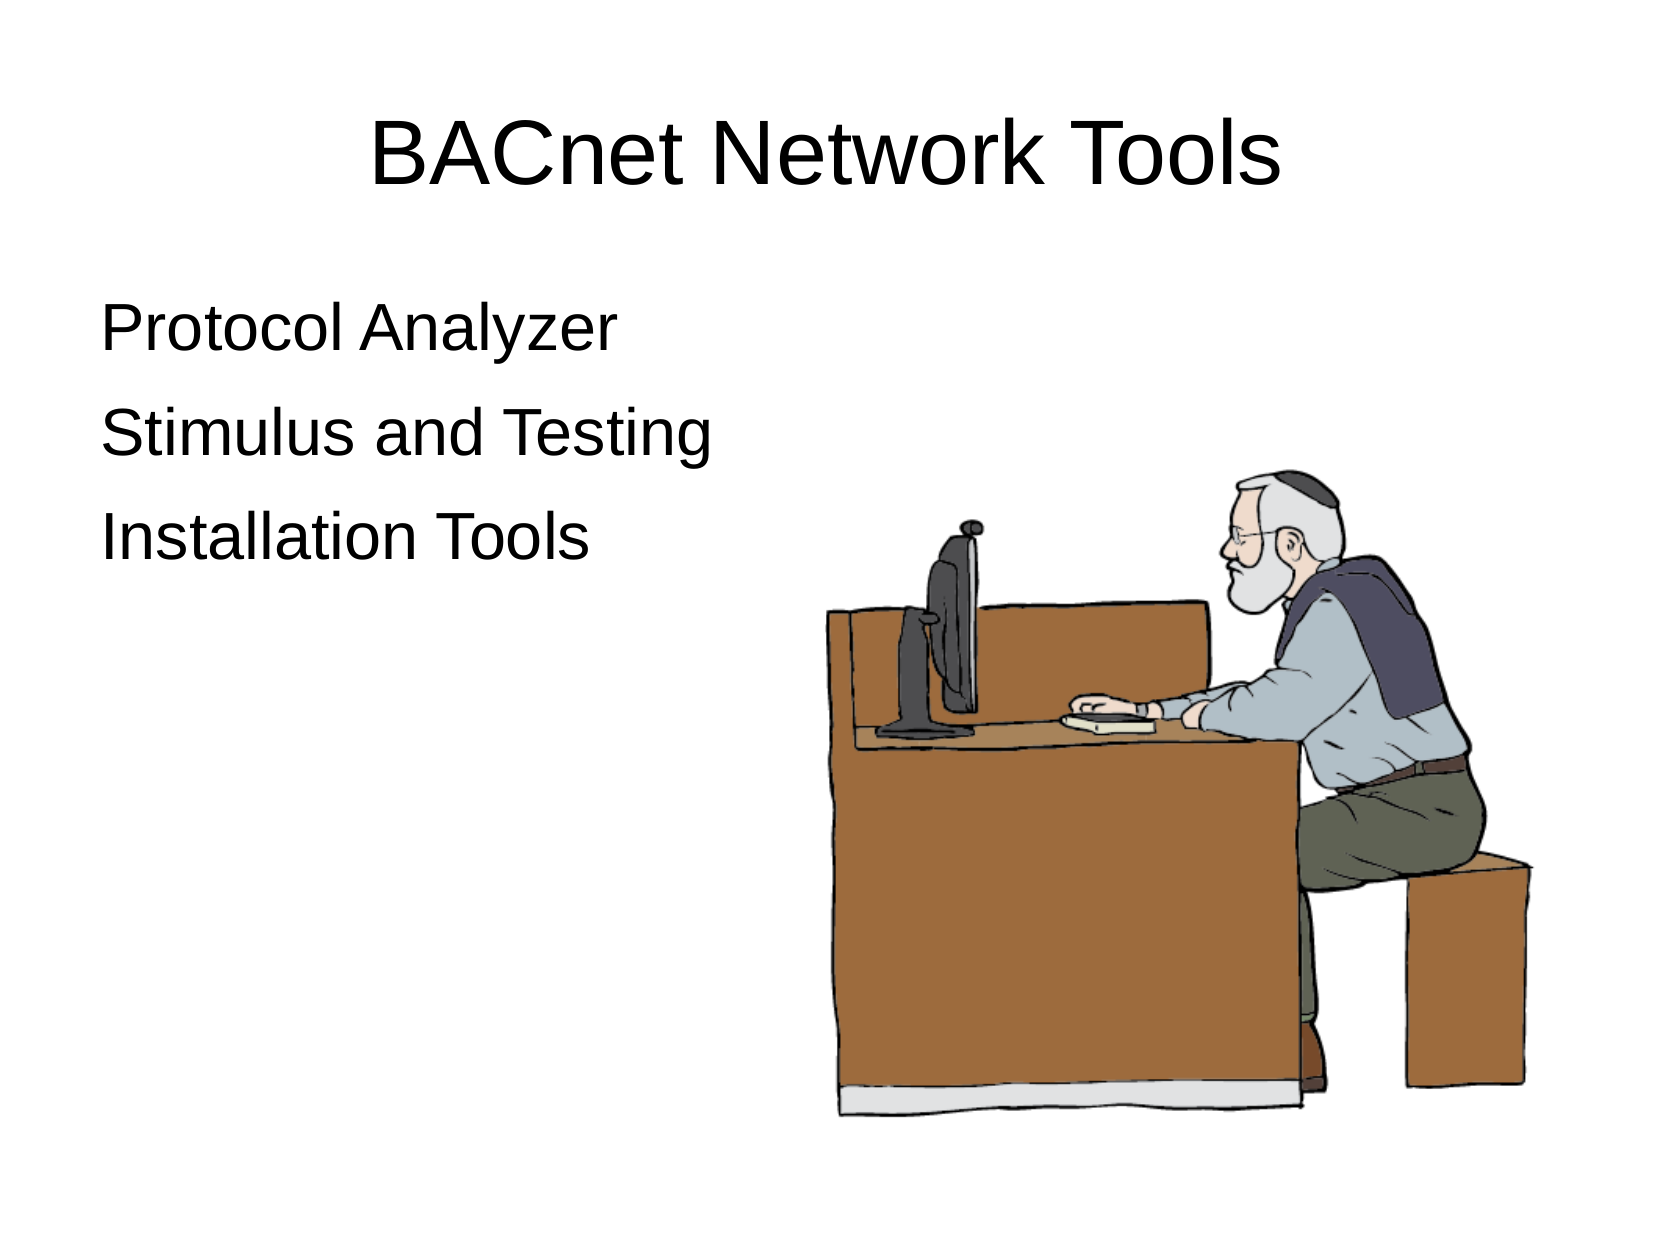

# BACnet Network Tools
Protocol Analyzer
Stimulus and Testing
Installation Tools